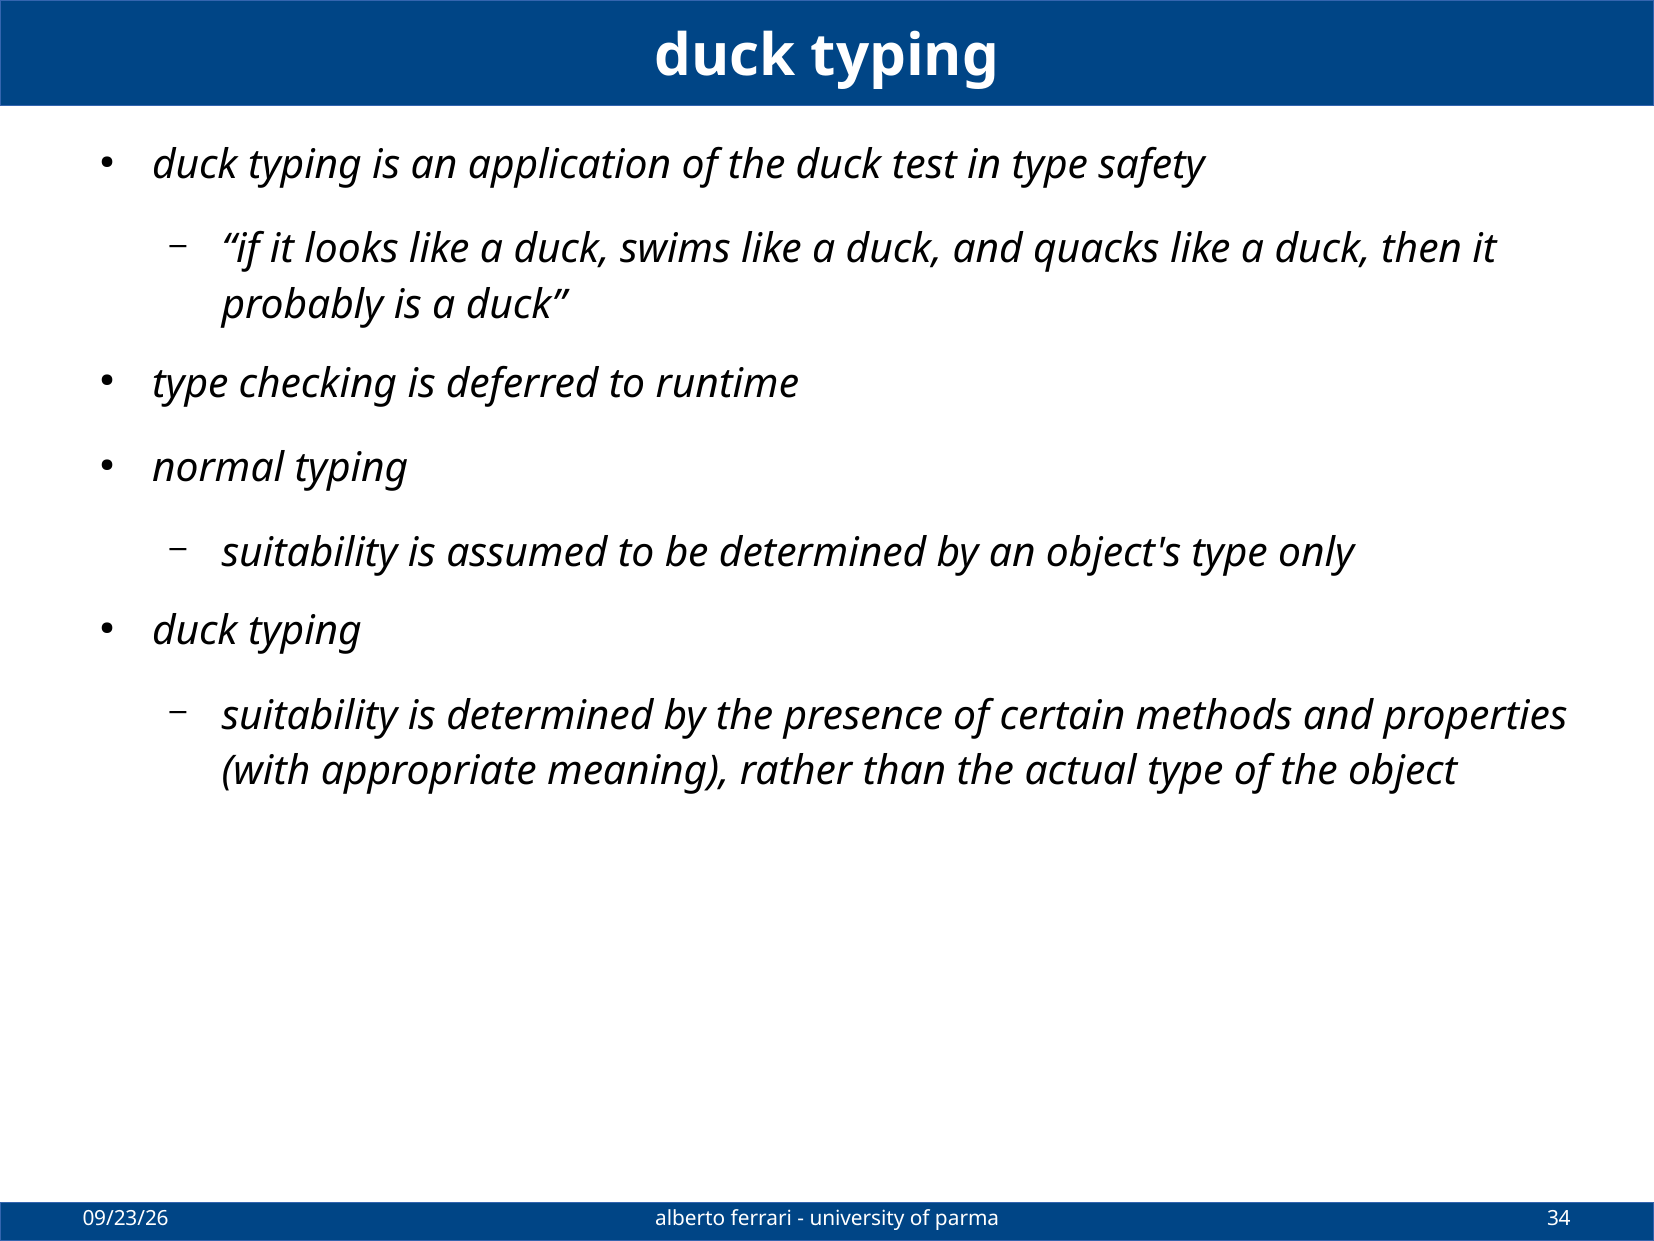

# duck typing
duck typing is an application of the duck test in type safety
“if it looks like a duck, swims like a duck, and quacks like a duck, then it probably is a duck”
type checking is deferred to runtime
normal typing
suitability is assumed to be determined by an object's type only
duck typing
suitability is determined by the presence of certain methods and properties (with appropriate meaning), rather than the actual type of the object
alberto ferrari - university of parma
34